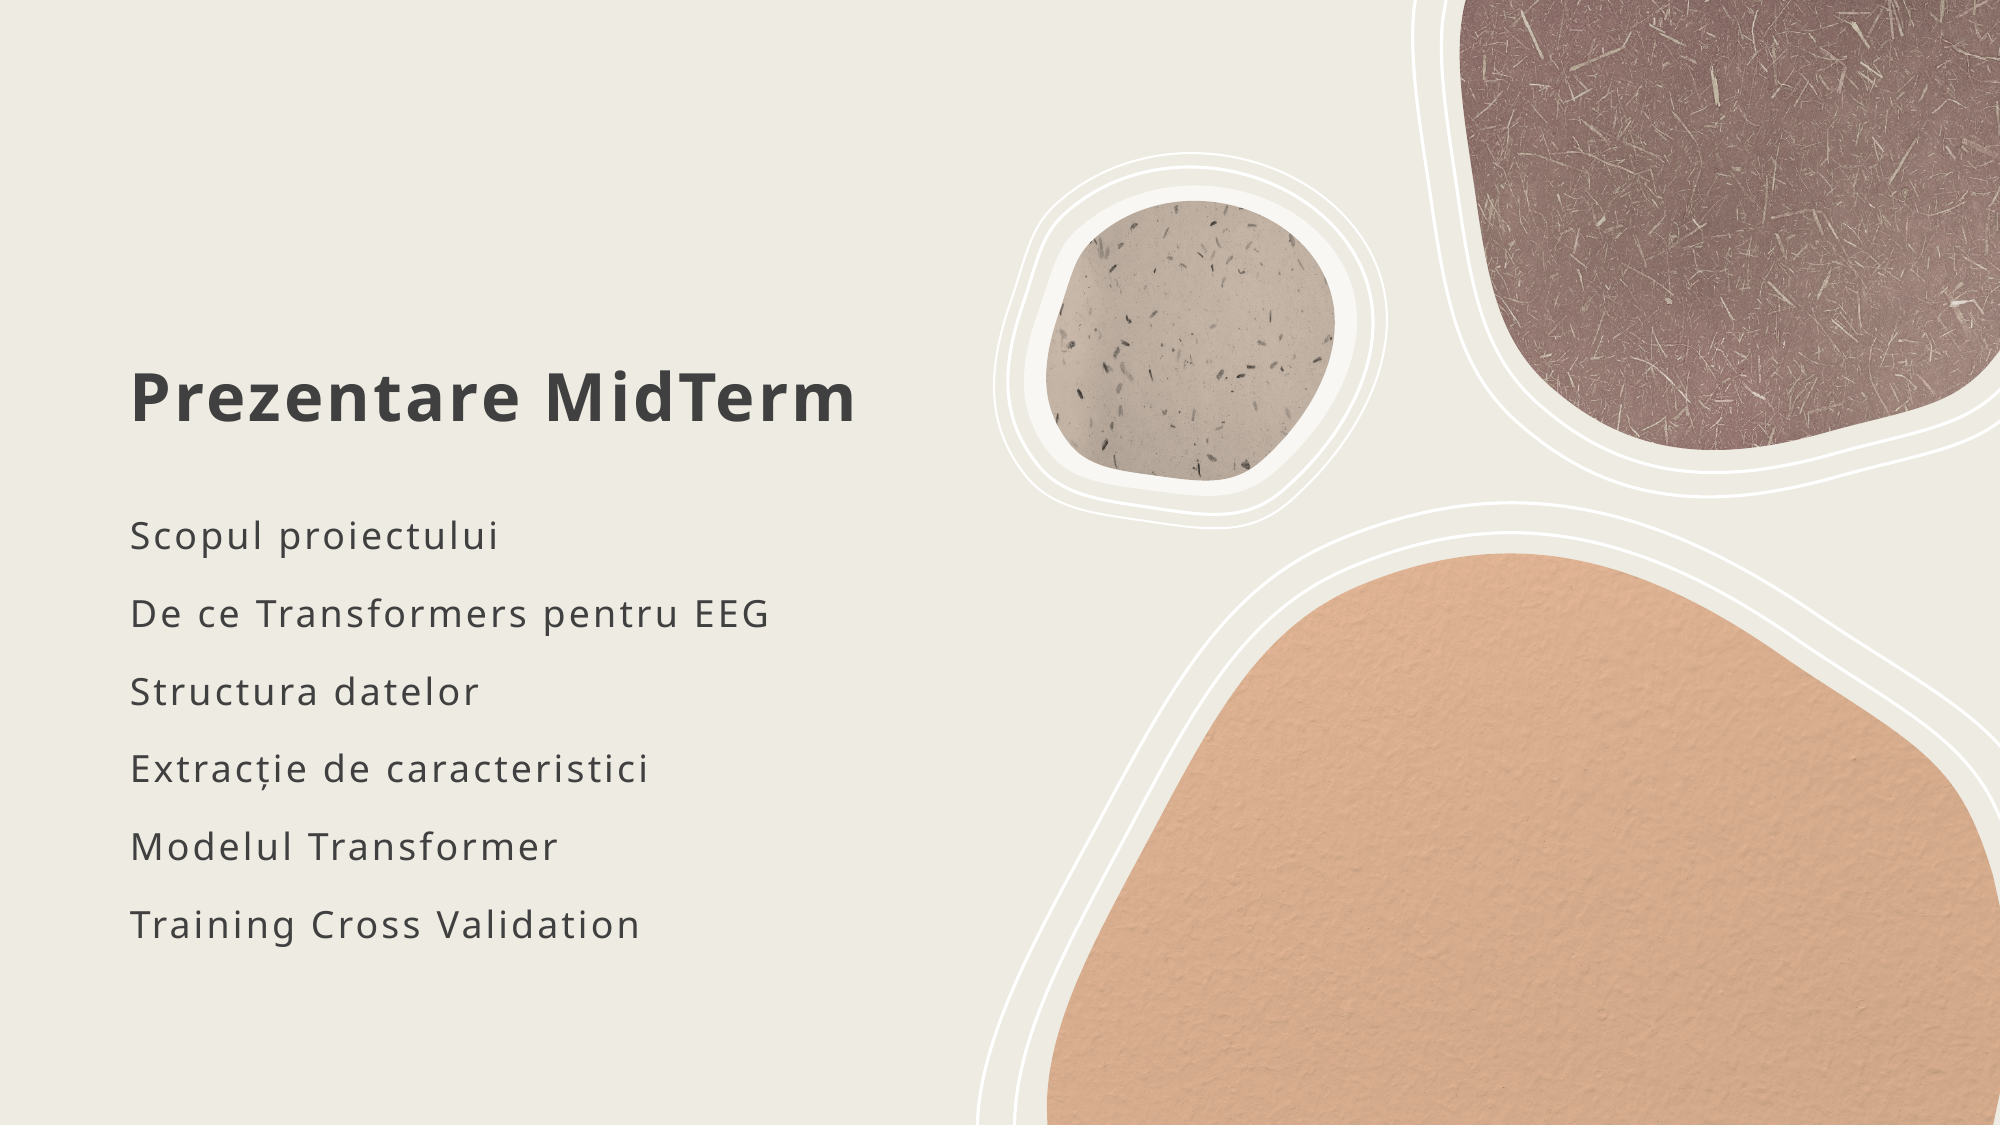

# Prezentare MidTerm
Scopul proiectului
De ce Transformers pentru EEG
Structura datelor
Extracție de caracteristici
Modelul Transformer
Training Cross Validation